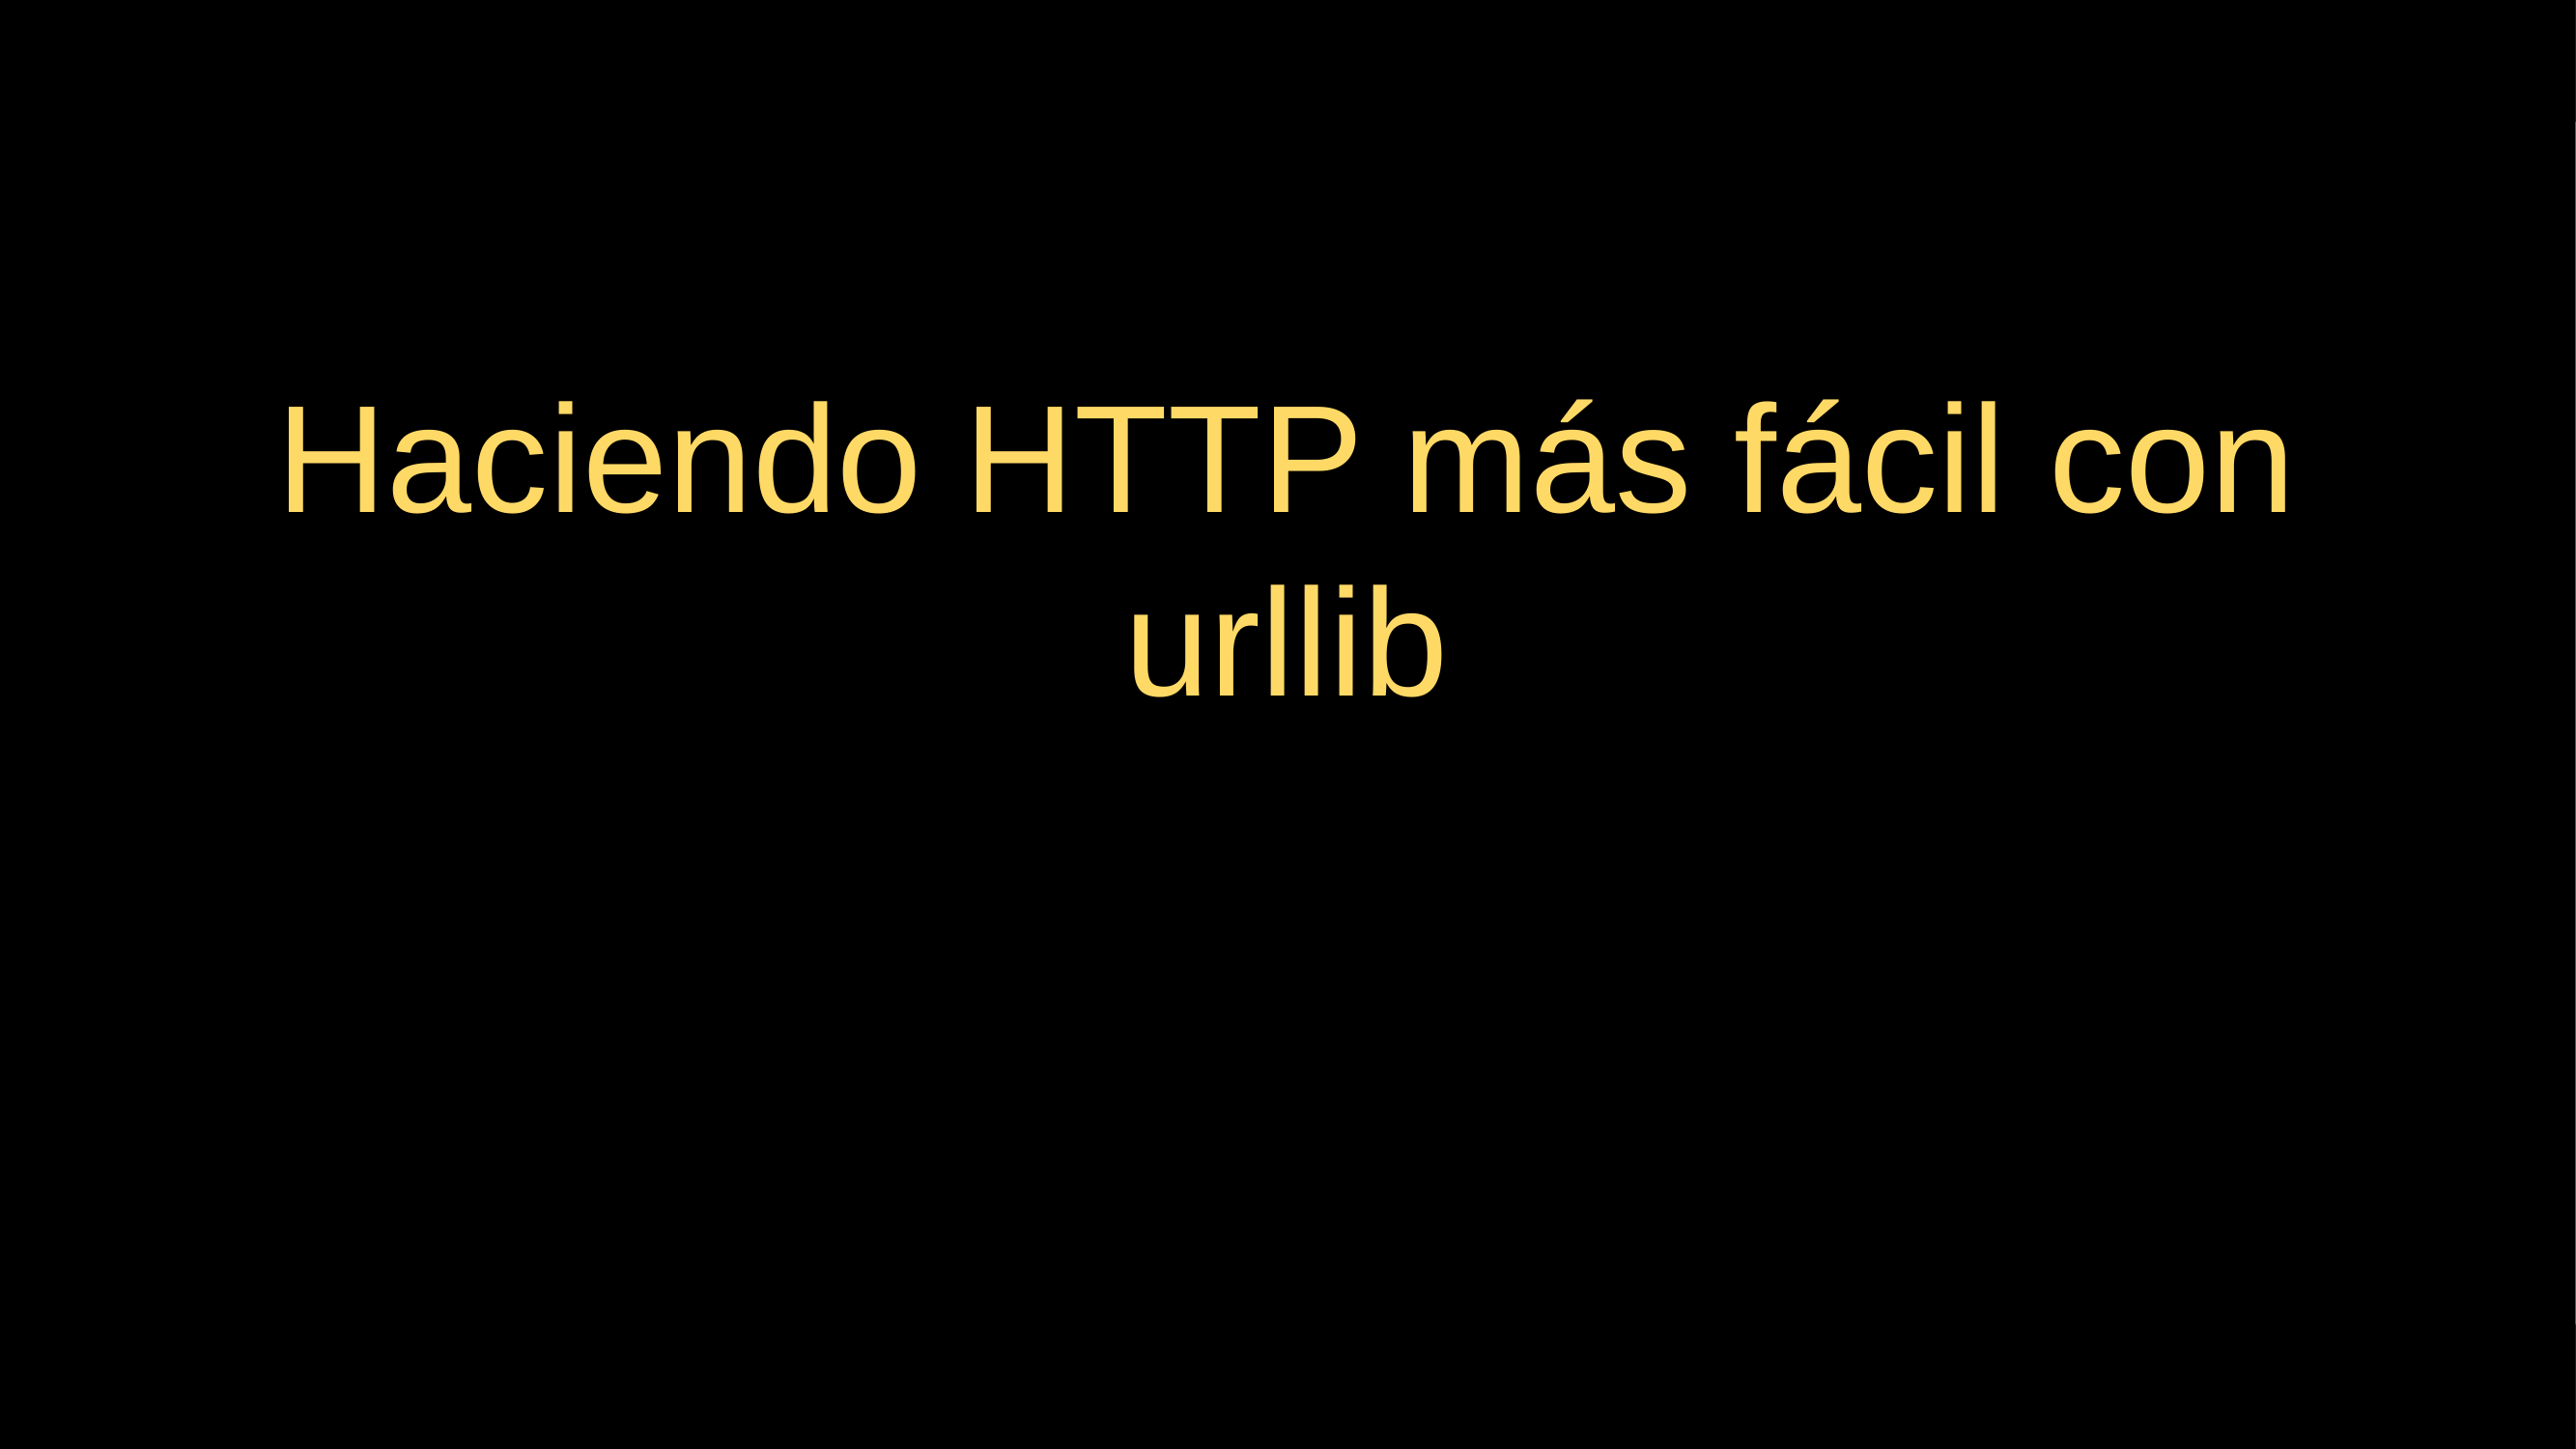

# Haciendo HTTP más fácil con urllib